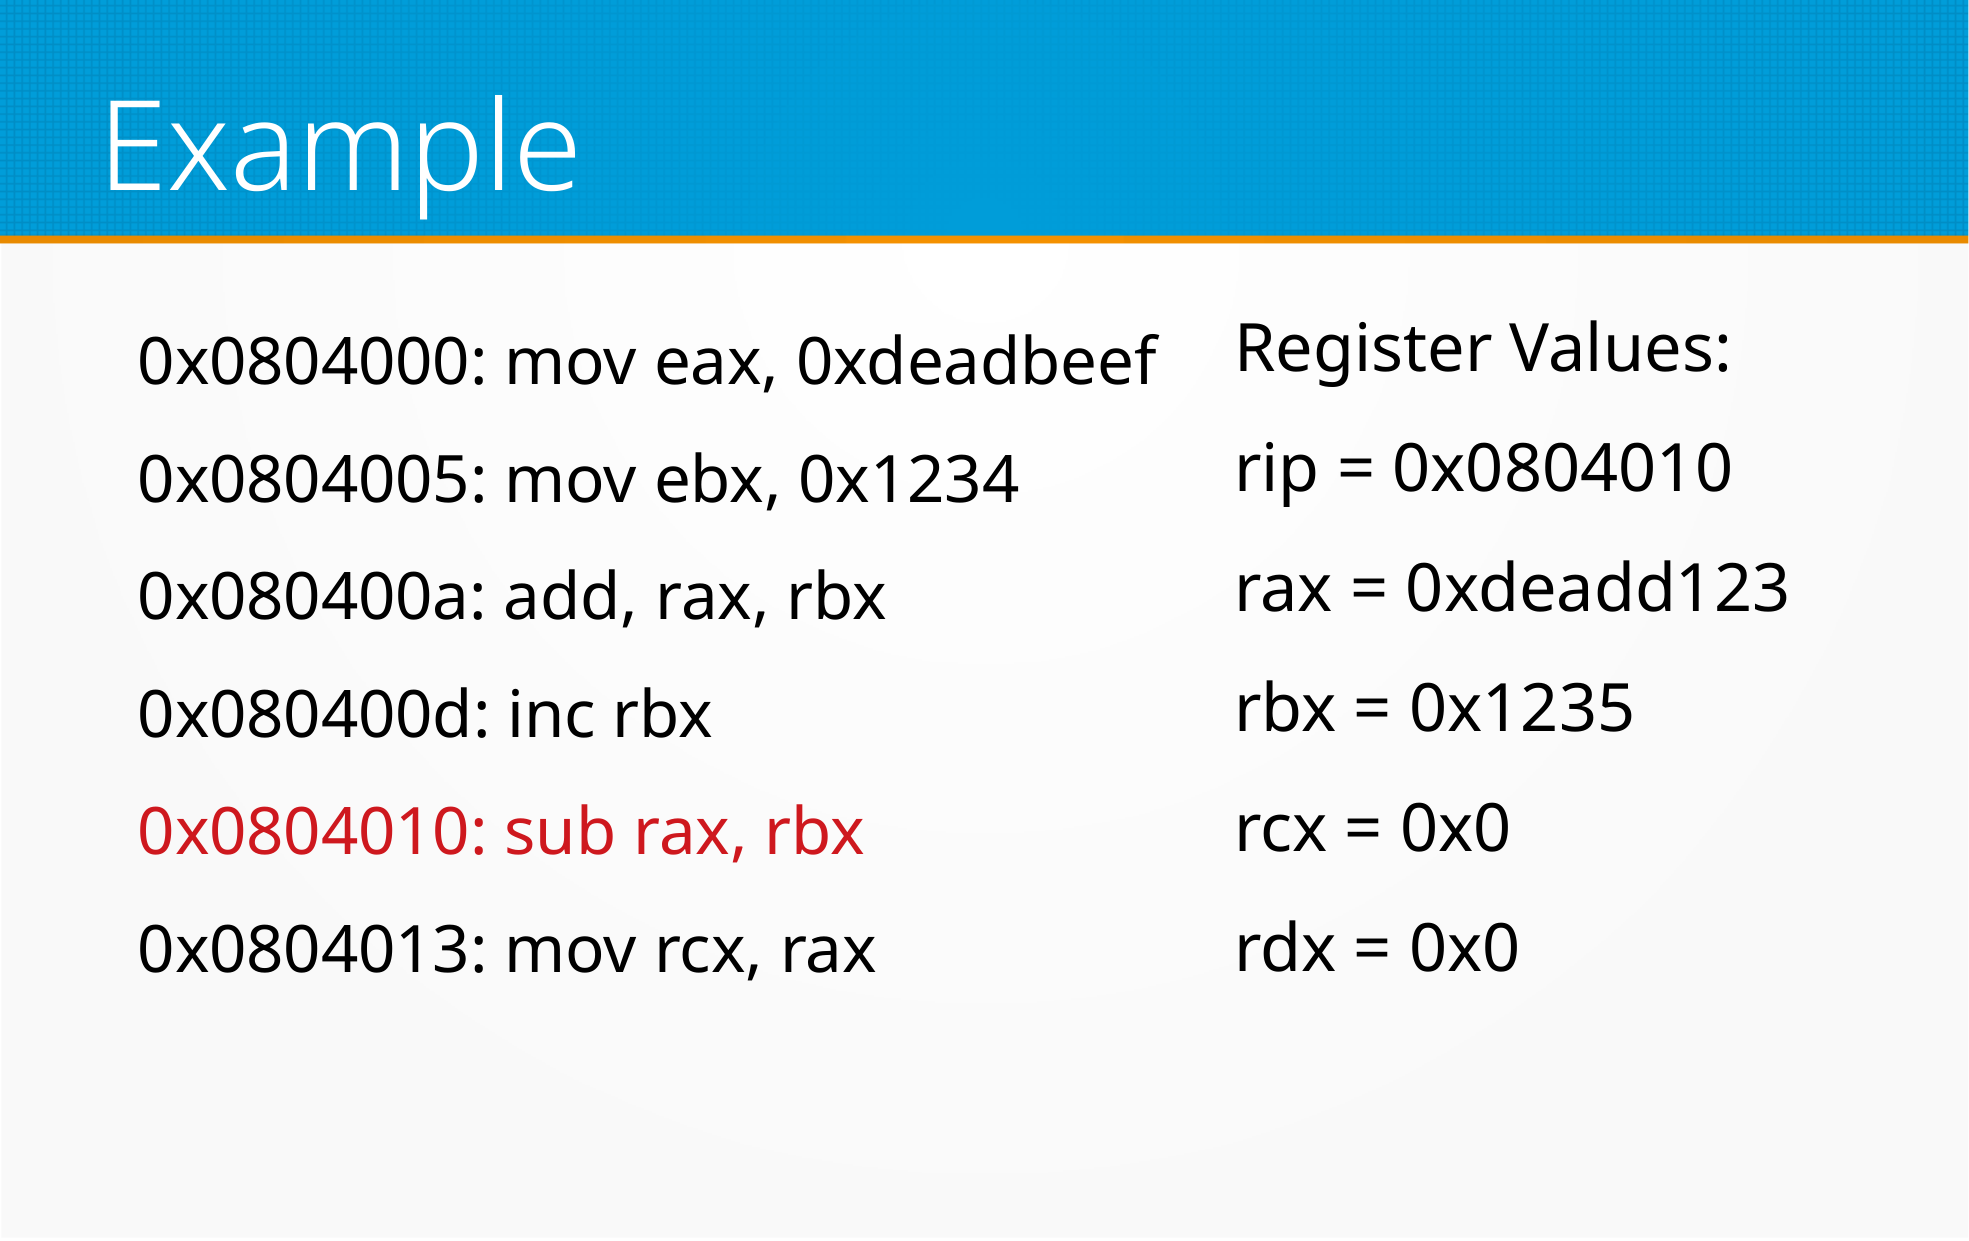

# Example
Register Values:
rip = 0x0804010
rax = 0xdeadd123
rbx = 0x1235
rcx = 0x0
rdx = 0x0
0x0804000: mov eax, 0xdeadbeef
0x0804005: mov ebx, 0x1234
0x080400a: add, rax, rbx
0x080400d: inc rbx
0x0804010: sub rax, rbx
0x0804013: mov rcx, rax